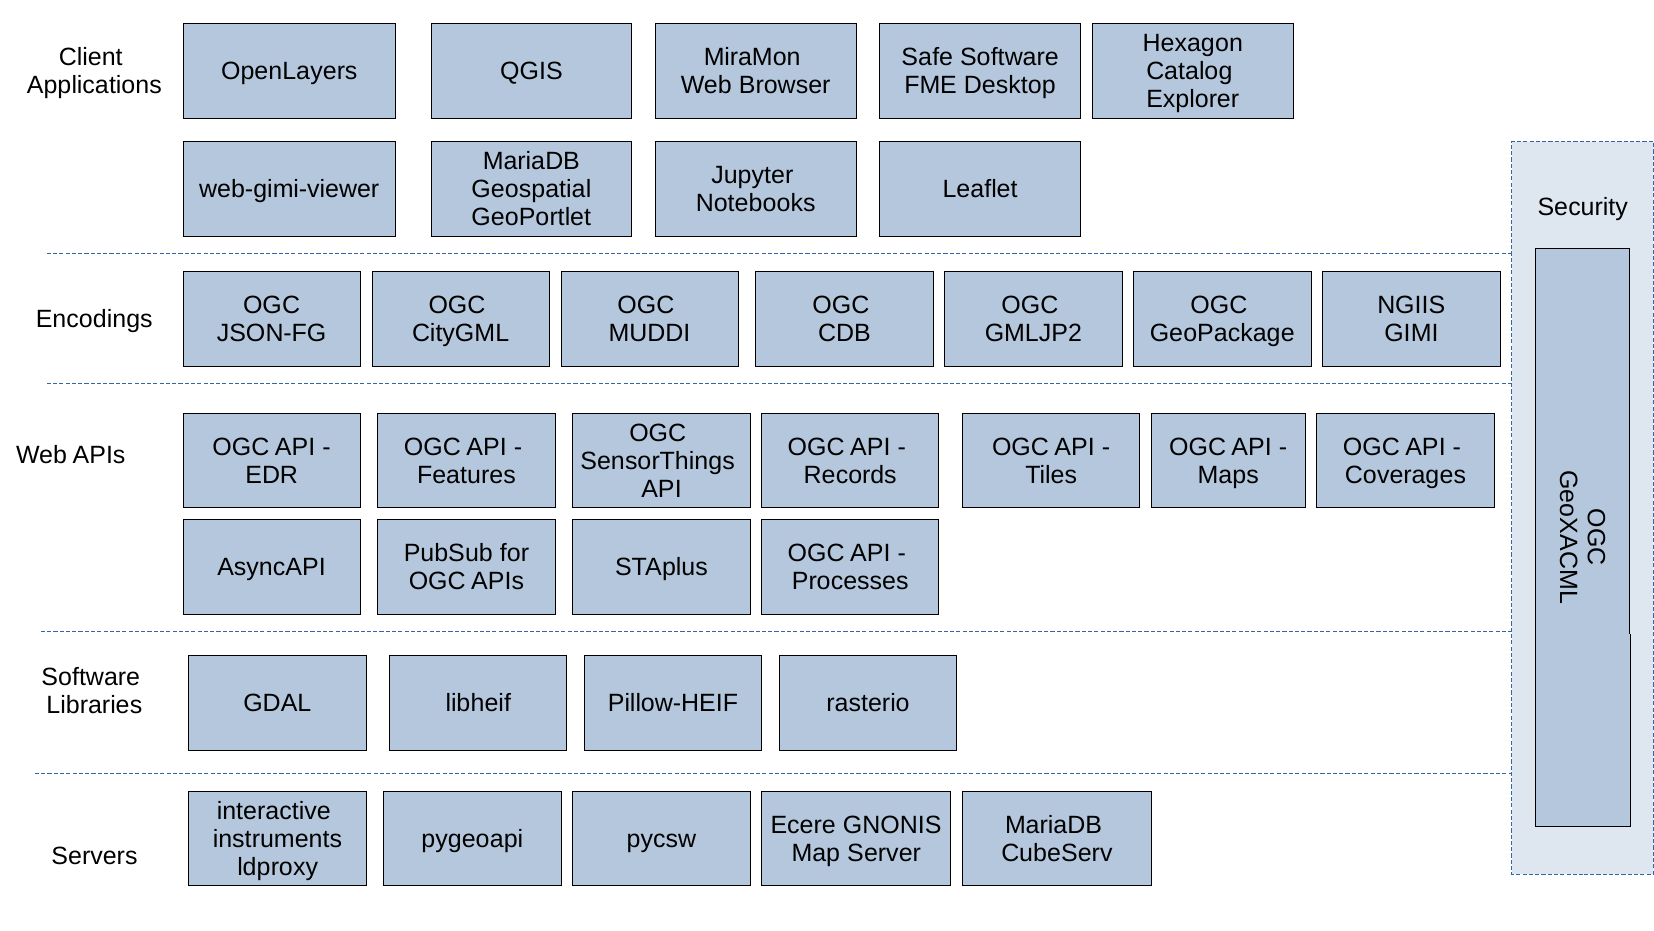

OpenLayers
QGIS
MiraMon
Web Browser
Safe Software
FME Desktop
Hexagon
Catalog
Explorer
Client
Applications
web-gimi-viewer
MariaDB
Geospatial
GeoPortlet
Jupyter
Notebooks
Leaflet
Security
OGC
JSON-FG
OGC
CityGML
OGC
MUDDI
OGC
CDB
OGC
GMLJP2
OGC
GeoPackage
NGIIS
GIMI
Encodings
Web APIs
OGC API -
EDR
OGC API -
Features
OGC
SensorThings
API
OGC API -
Records
OGC API -
Tiles
OGC API -
Maps
OGC API -
Coverages
OGC
GeoXACML
AsyncAPI
PubSub for
OGC APIs
STAplus
OGC API -
Processes
Software
Libraries
GDAL
libheif
Pillow-HEIF
rasterio
interactive
instruments
ldproxy
pygeoapi
pycsw
Ecere GNONIS
Map Server
MariaDB
CubeServ
Servers